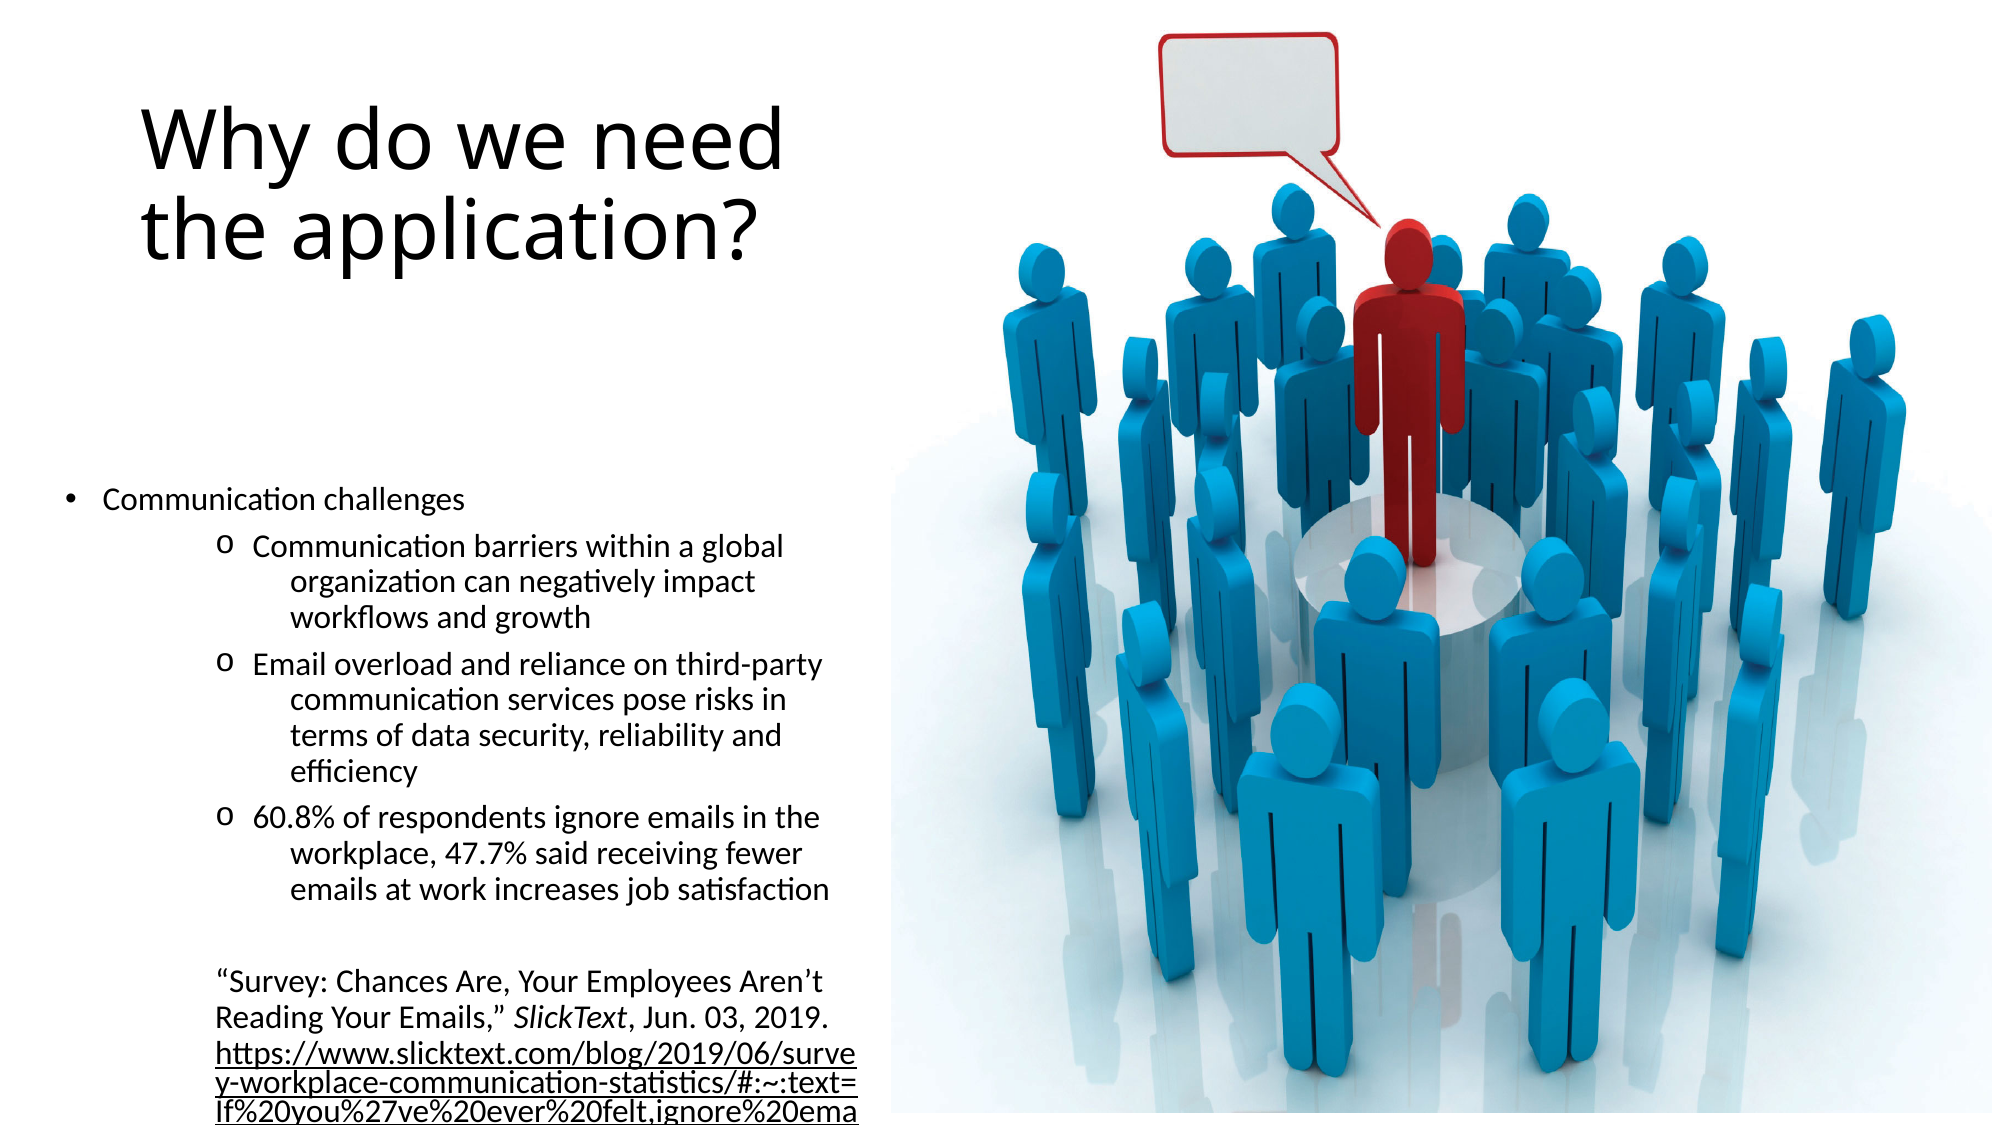

# Why do we need the application?
Communication challenges
Communication barriers within a global organization can negatively impact workflows and growth
Email overload and reliance on third-party communication services pose risks in terms of data security, reliability and efficiency
60.8% of respondents ignore emails in the workplace, 47.7% said receiving fewer emails at work increases job satisfaction
“Survey: Chances Are, Your Employees Aren’t Reading Your Emails,” SlickText, Jun. 03, 2019. https://www.slicktext.com/blog/2019/06/survey-workplace-communication-statistics/#:~:text=If%20you%27ve%20ever%20felt,ignore%20emails%20in%20the%20workplace